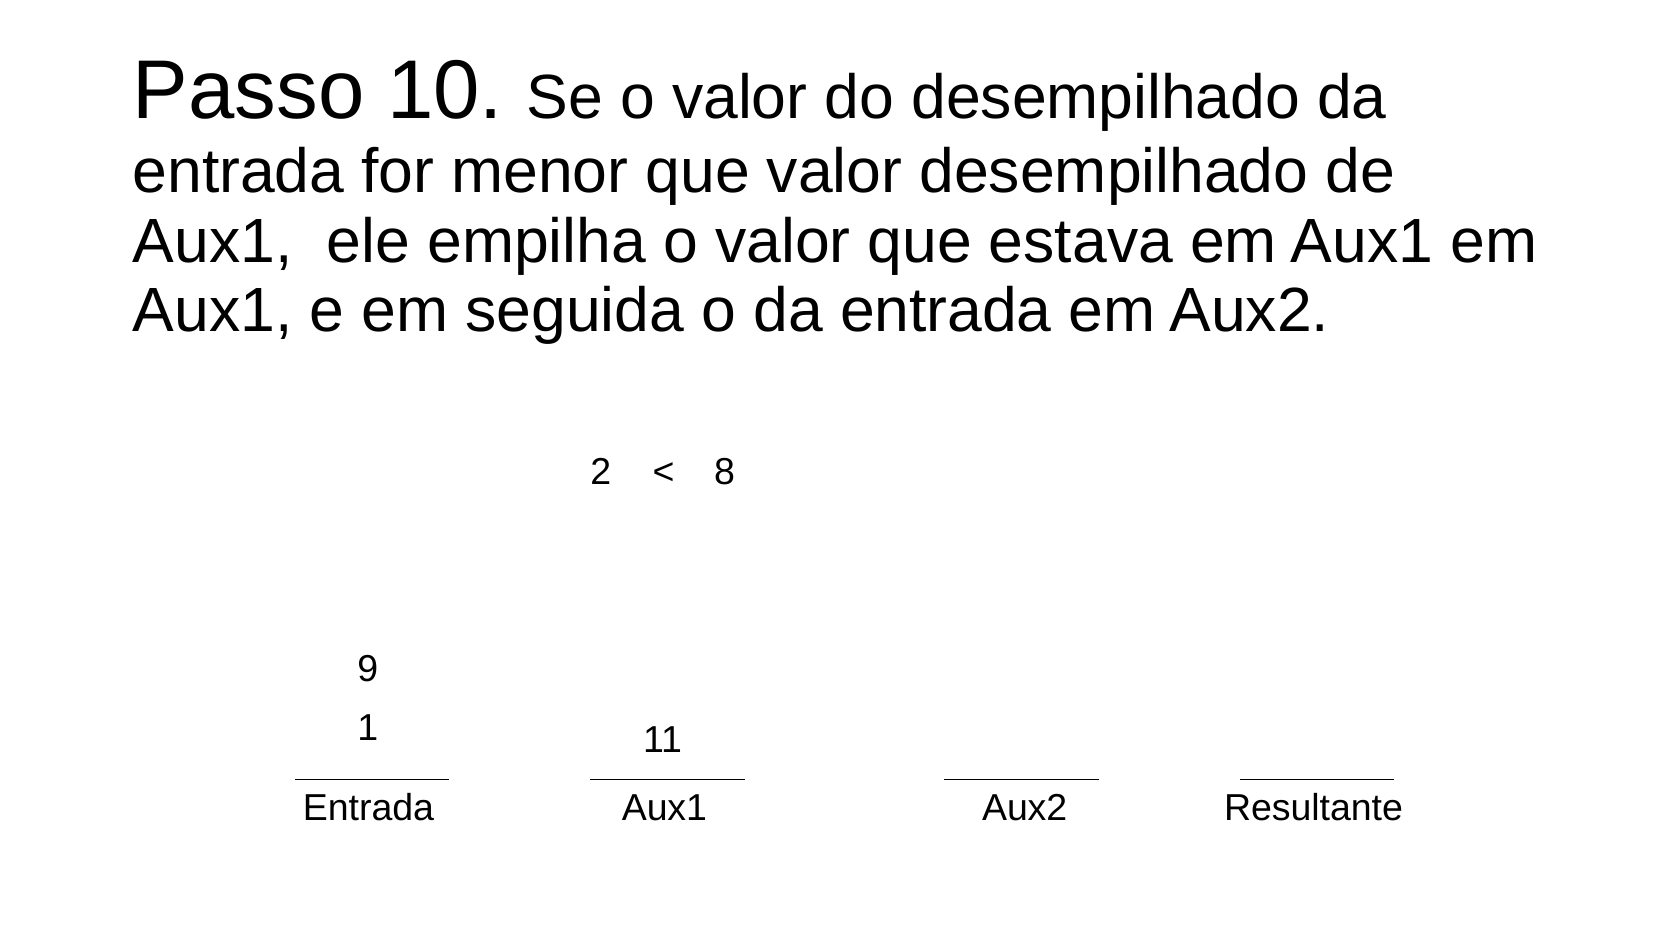

Passo 10. Se o valor do desempilhado da entrada for menor que valor desempilhado de Aux1, ele empilha o valor que estava em Aux1 em Aux1, e em seguida o da entrada em Aux2.
2
<
8
9
1
11
Entrada
Aux1
Aux2
Resultante